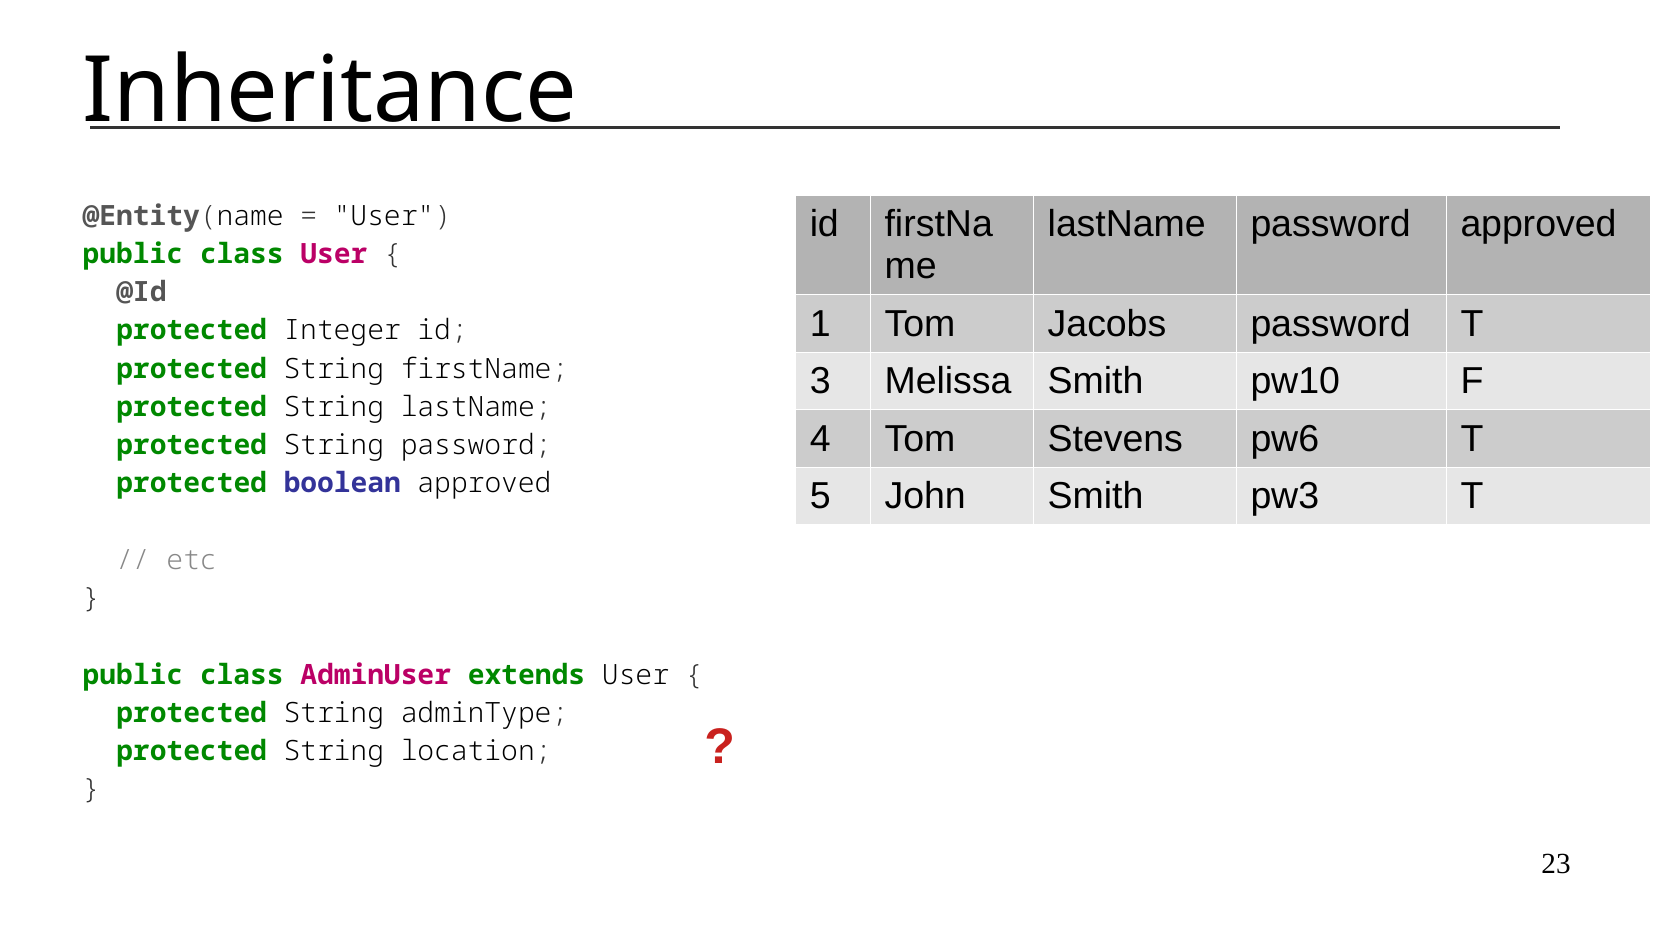

# Inheritance
@Entity(name = "User")
public class User {
 @Id
 protected Integer id;
 protected String firstName;
 protected String lastName;
 protected String password;
 protected boolean approved
 // etc
}
public class AdminUser extends User {
 protected String adminType;
 protected String location;
}
| id | firstName | lastName | password | approved |
| --- | --- | --- | --- | --- |
| 1 | Tom | Jacobs | password | T |
| 3 | Melissa | Smith | pw10 | F |
| 4 | Tom | Stevens | pw6 | T |
| 5 | John | Smith | pw3 | T |
?
23